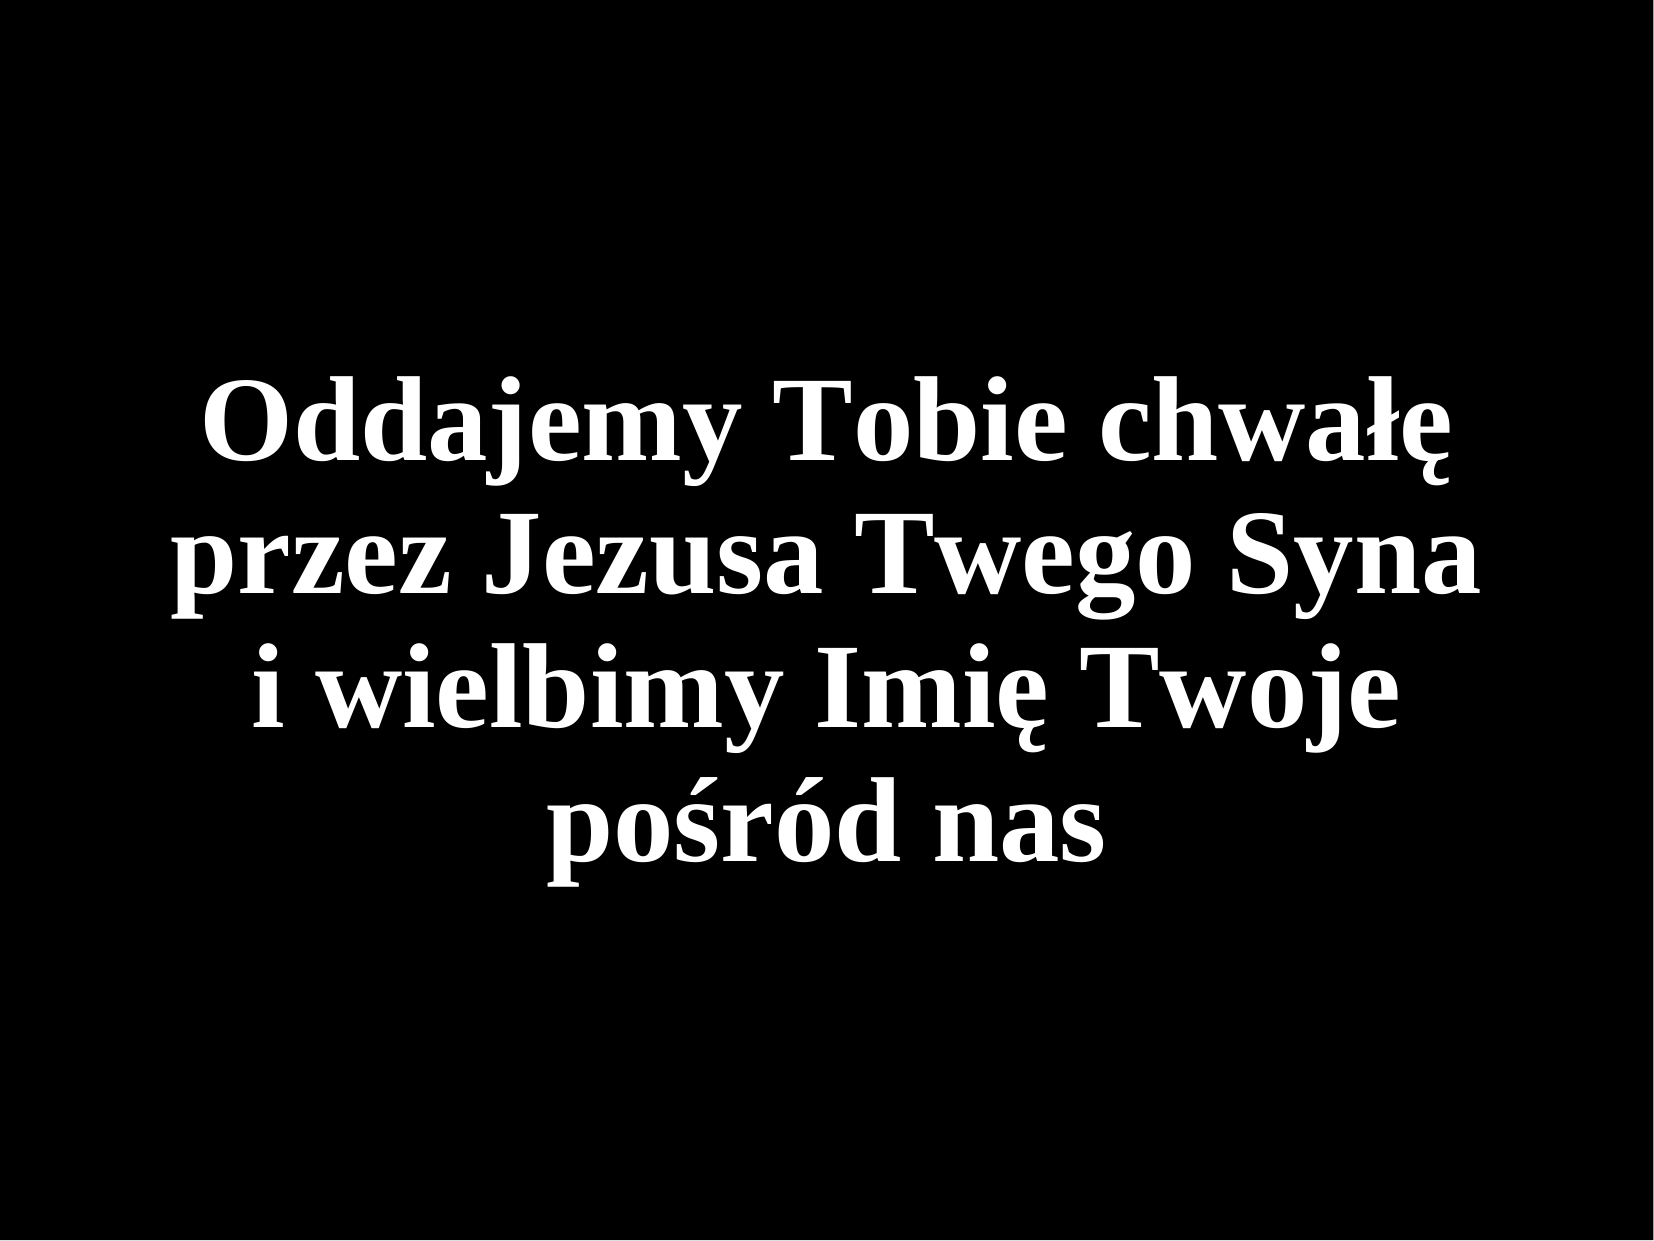

# Oddajemy Tobie chwałę przez Jezusa Twego Syna i wielbimy Imię Twoje pośród nas